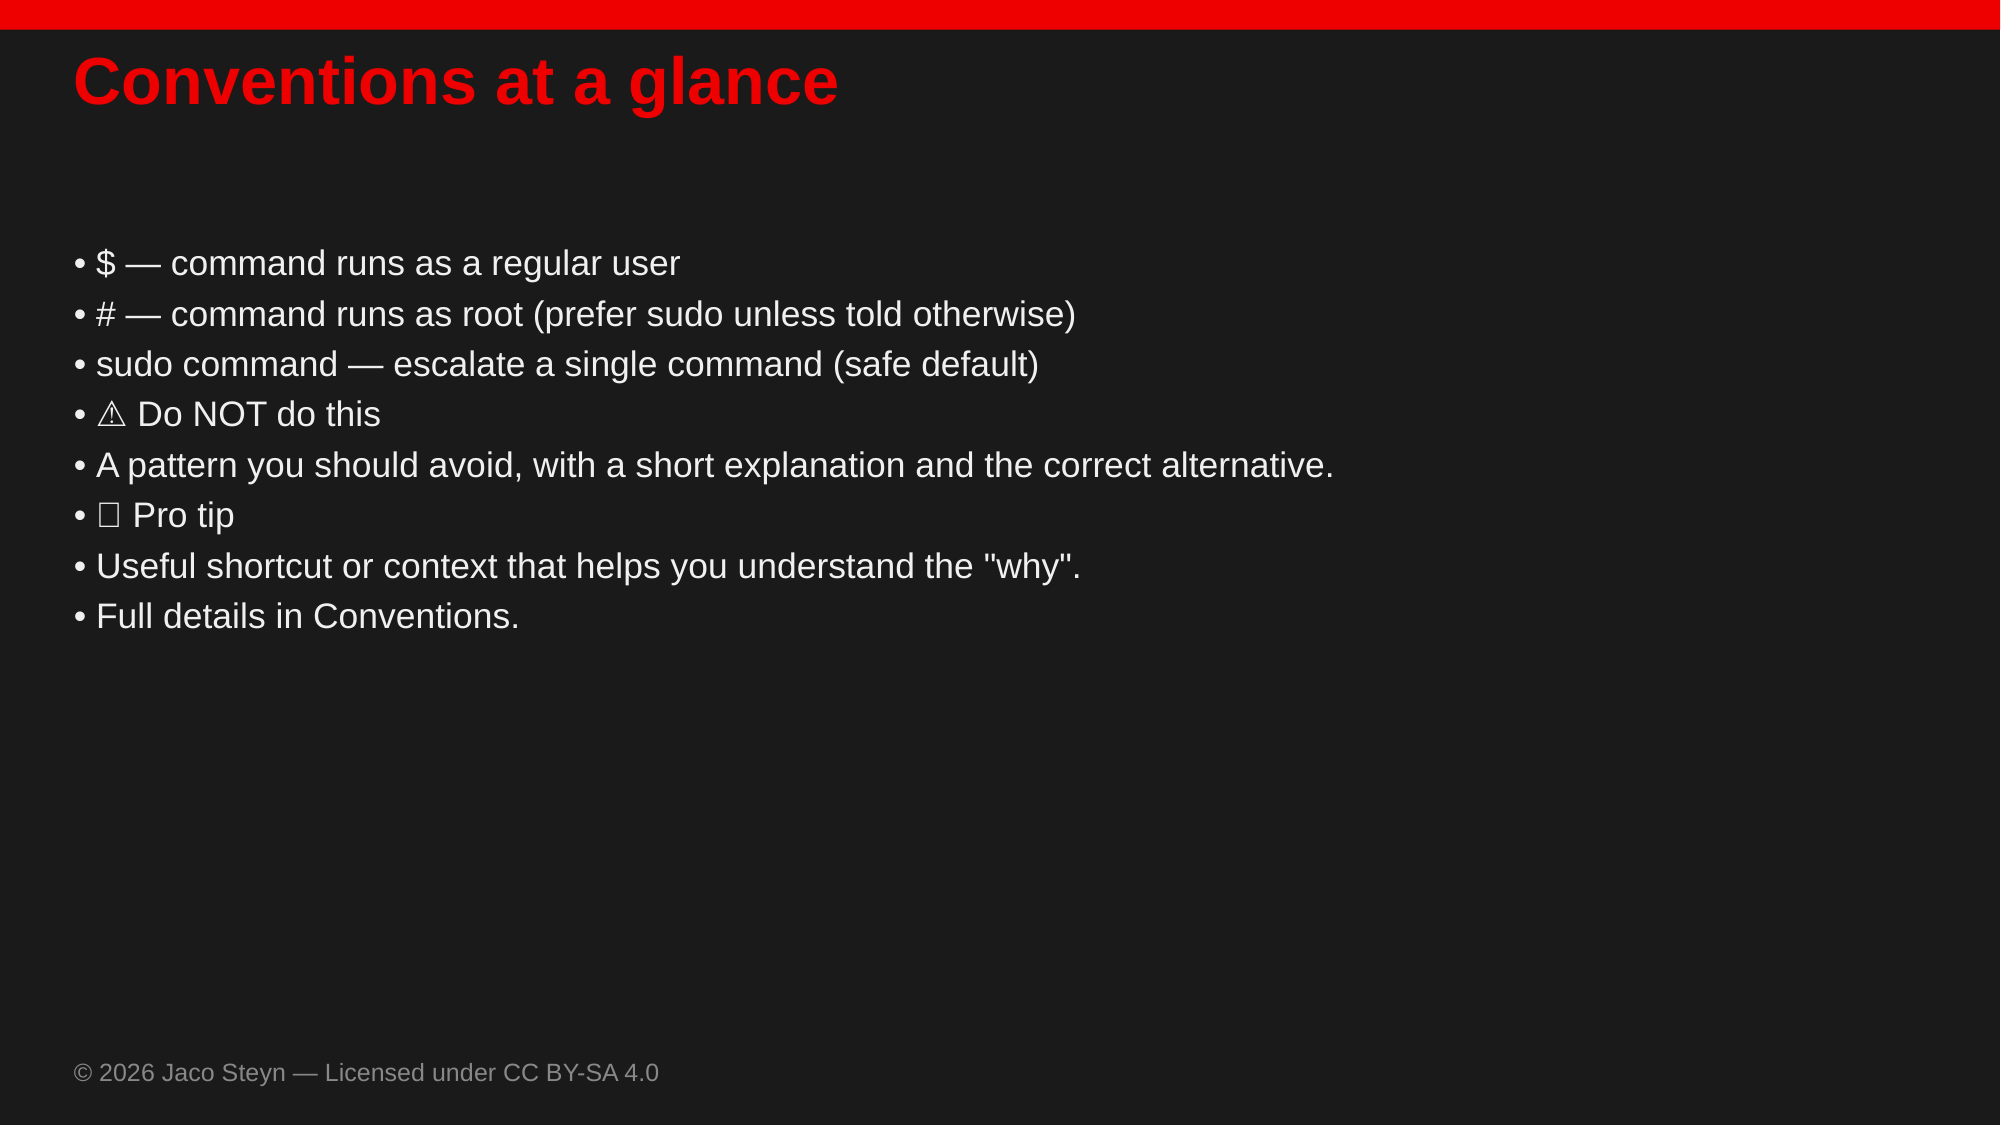

Conventions at a glance
• $ — command runs as a regular user
• # — command runs as root (prefer sudo unless told otherwise)
• sudo command — escalate a single command (safe default)
• ⚠️ Do NOT do this
• A pattern you should avoid, with a short explanation and the correct alternative.
• 💡 Pro tip
• Useful shortcut or context that helps you understand the "why".
• Full details in Conventions.
© 2026 Jaco Steyn — Licensed under CC BY-SA 4.0